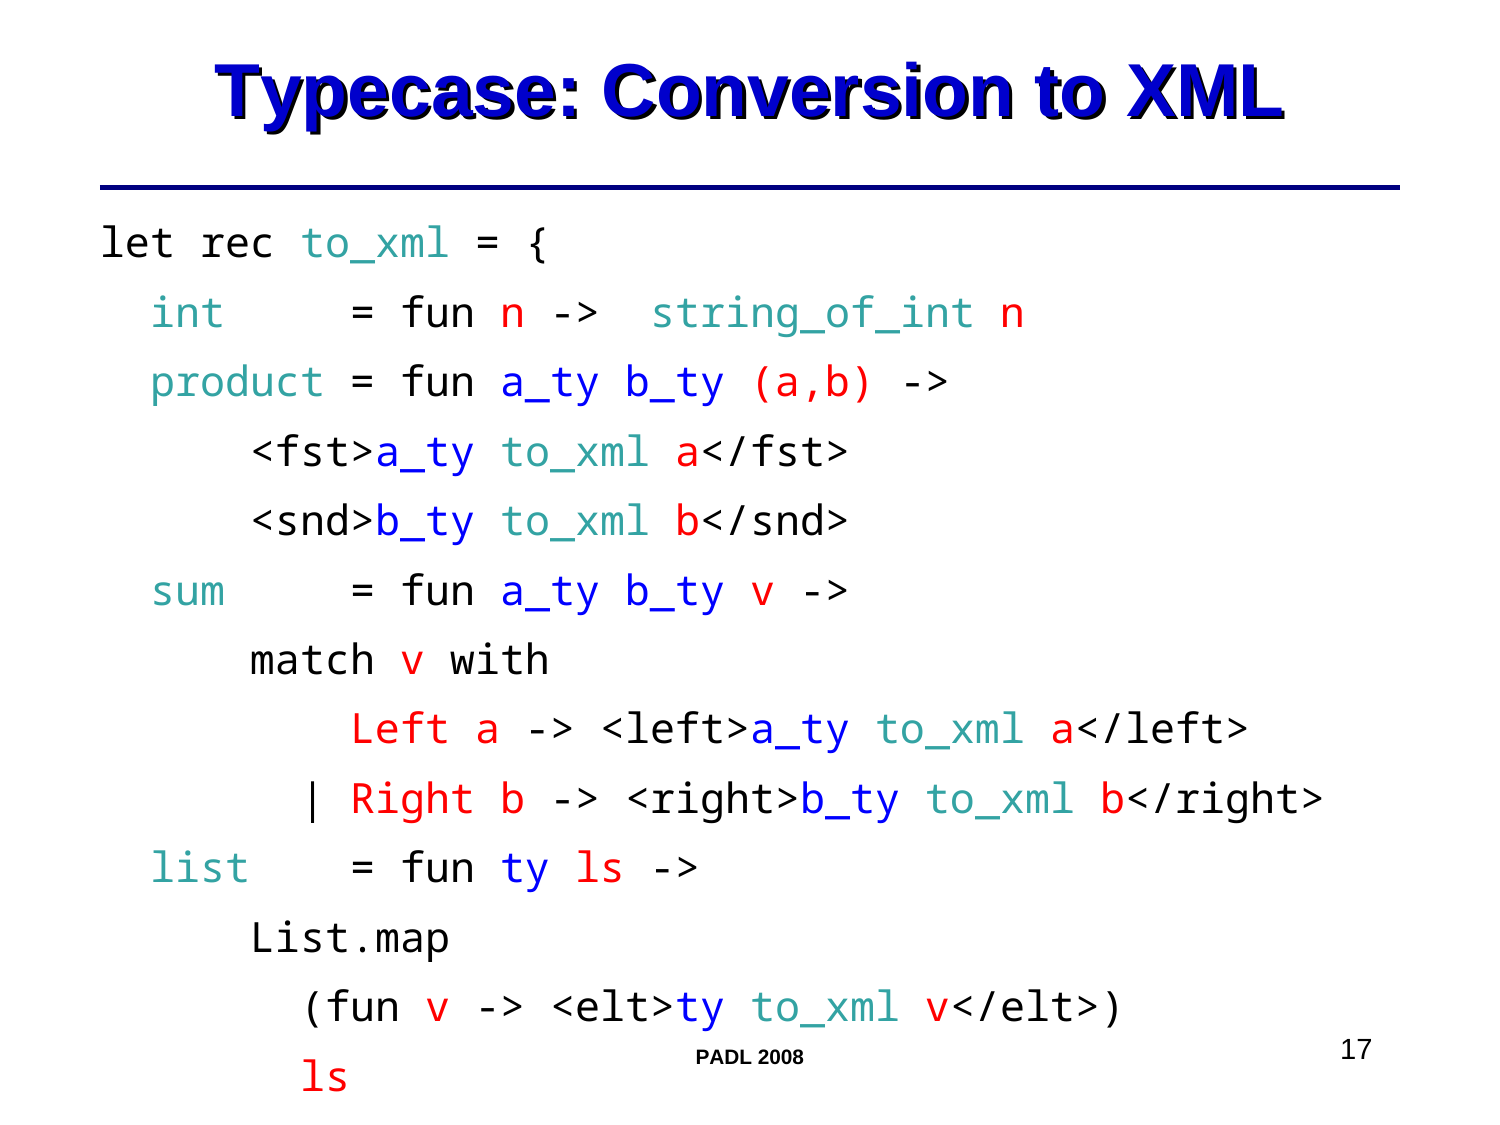

# Typecase: Conversion to XML
let rec to_xml = {
 int = fun n -> string_of_int n
 product = fun a_ty b_ty (a,b) ->
 <fst>a_ty to_xml a</fst>
 <snd>b_ty to_xml b</snd>
 sum = fun a_ty b_ty v ->
 match v with
 Left a -> <left>a_ty to_xml a</left>
 | Right b -> <right>b_ty to_xml b</right>
 list = fun ty ls ->
 List.map
 (fun v -> <elt>ty to_xml v</elt>)
 ls
}
17